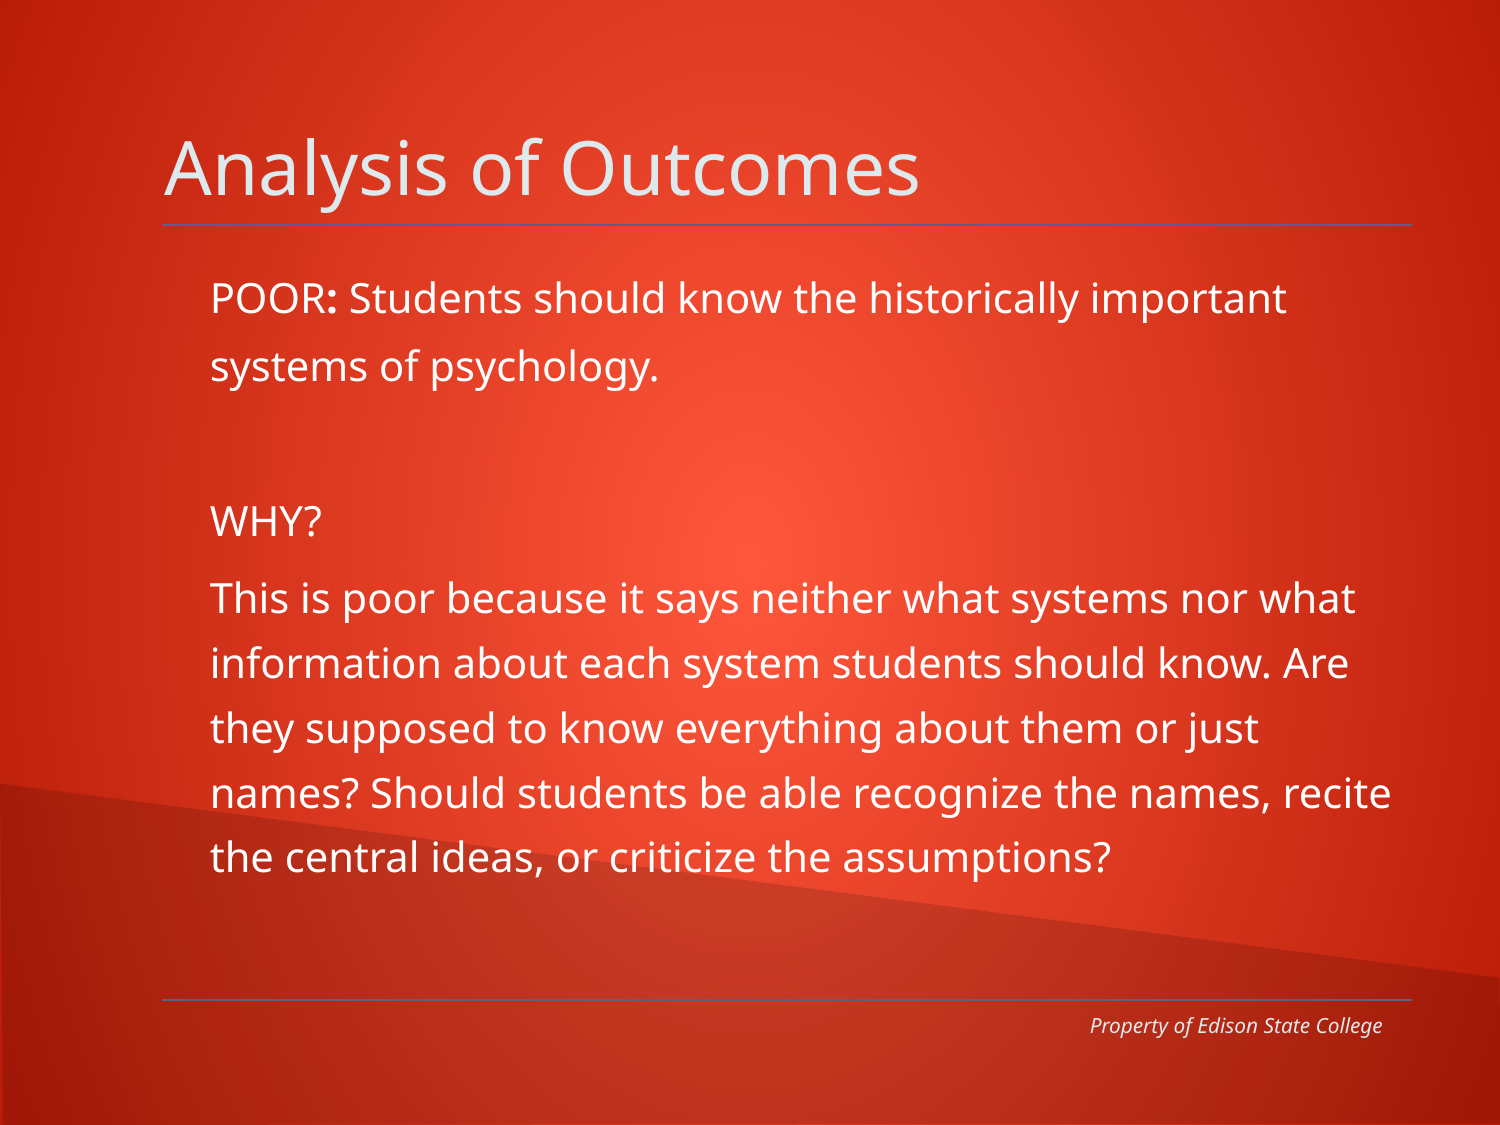

# Analysis of Outcomes
	POOR: Students should know the historically important systems of psychology.
	WHY?
	This is poor because it says neither what systems nor what information about each system students should know. Are they supposed to know everything about them or just names? Should students be able recognize the names, recite the central ideas, or criticize the assumptions?
Property of Edison State College